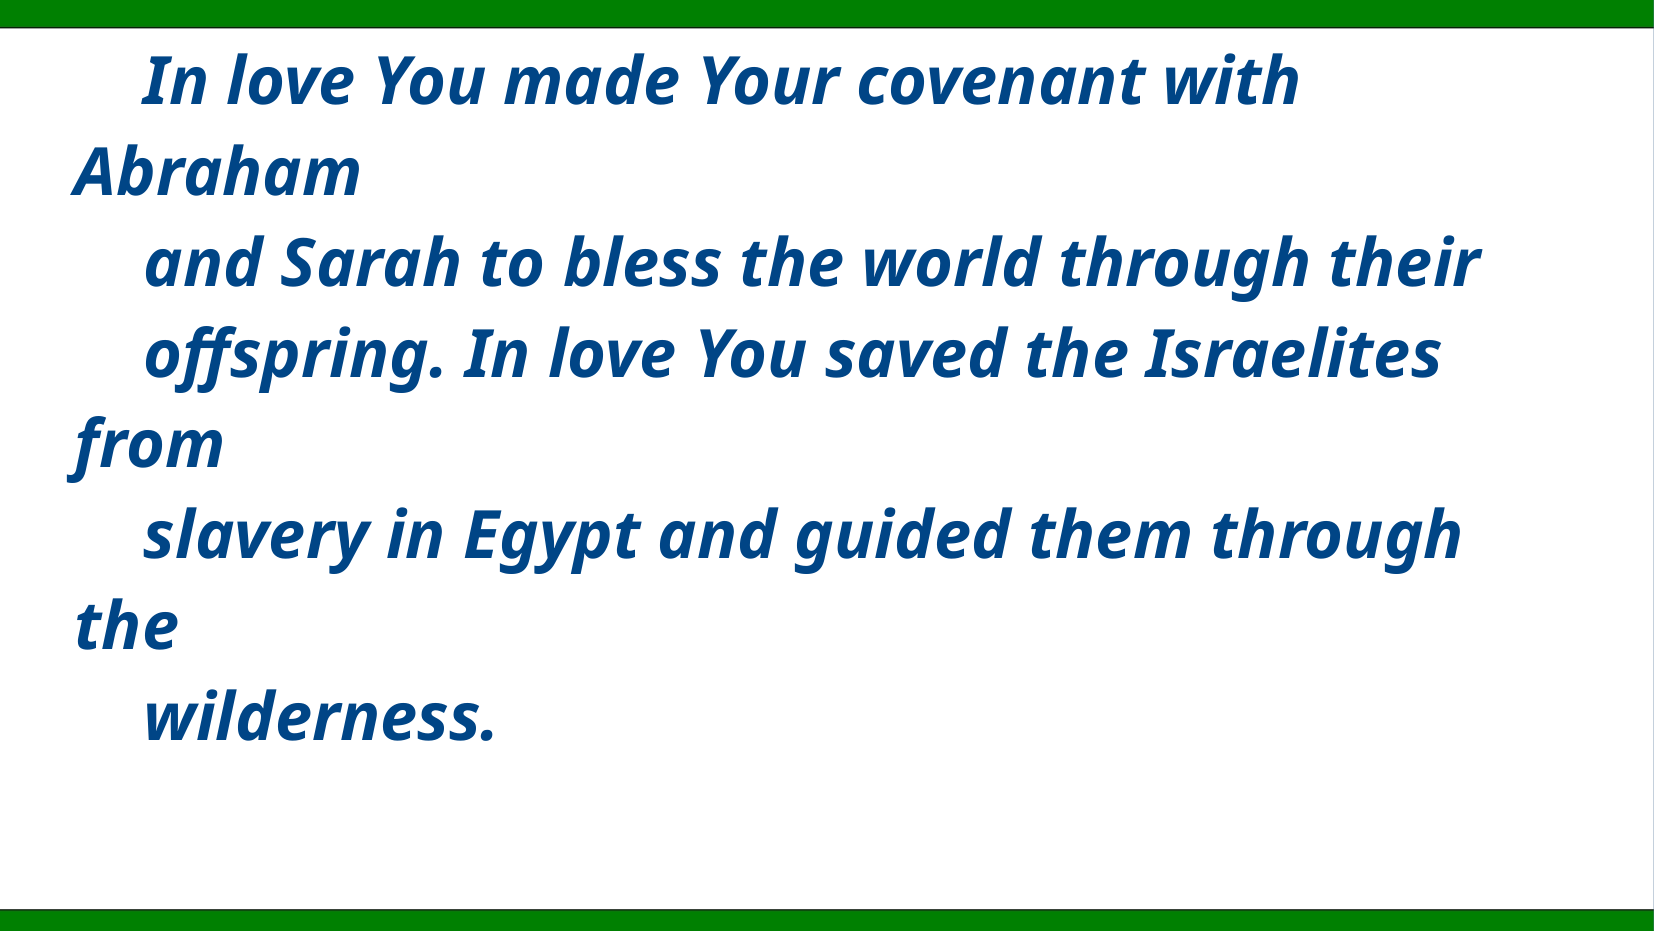

In love You made Your covenant with Abraham
 and Sarah to bless the world through their
 offspring. In love You saved the Israelites from
 slavery in Egypt and guided them through the
 wilderness.